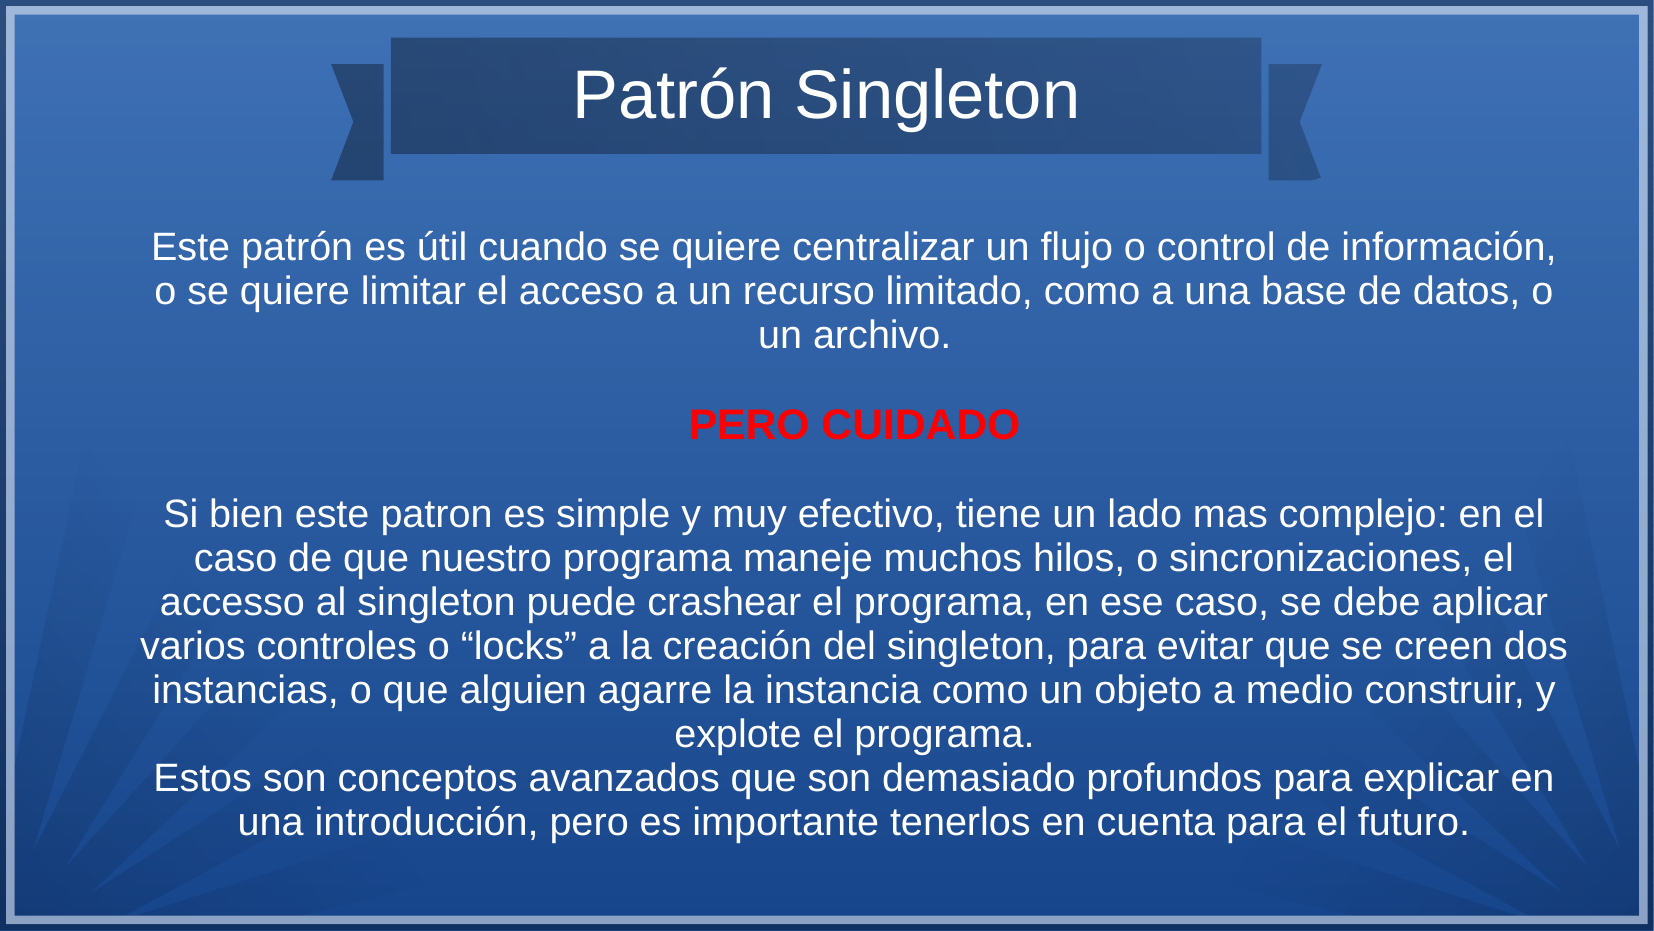

# Patrón Singleton
Este patrón es útil cuando se quiere centralizar un flujo o control de información, o se quiere limitar el acceso a un recurso limitado, como a una base de datos, o un archivo.
PERO CUIDADO
Si bien este patron es simple y muy efectivo, tiene un lado mas complejo: en el caso de que nuestro programa maneje muchos hilos, o sincronizaciones, el accesso al singleton puede crashear el programa, en ese caso, se debe aplicar varios controles o “locks” a la creación del singleton, para evitar que se creen dos instancias, o que alguien agarre la instancia como un objeto a medio construir, y explote el programa.
Estos son conceptos avanzados que son demasiado profundos para explicar en una introducción, pero es importante tenerlos en cuenta para el futuro.